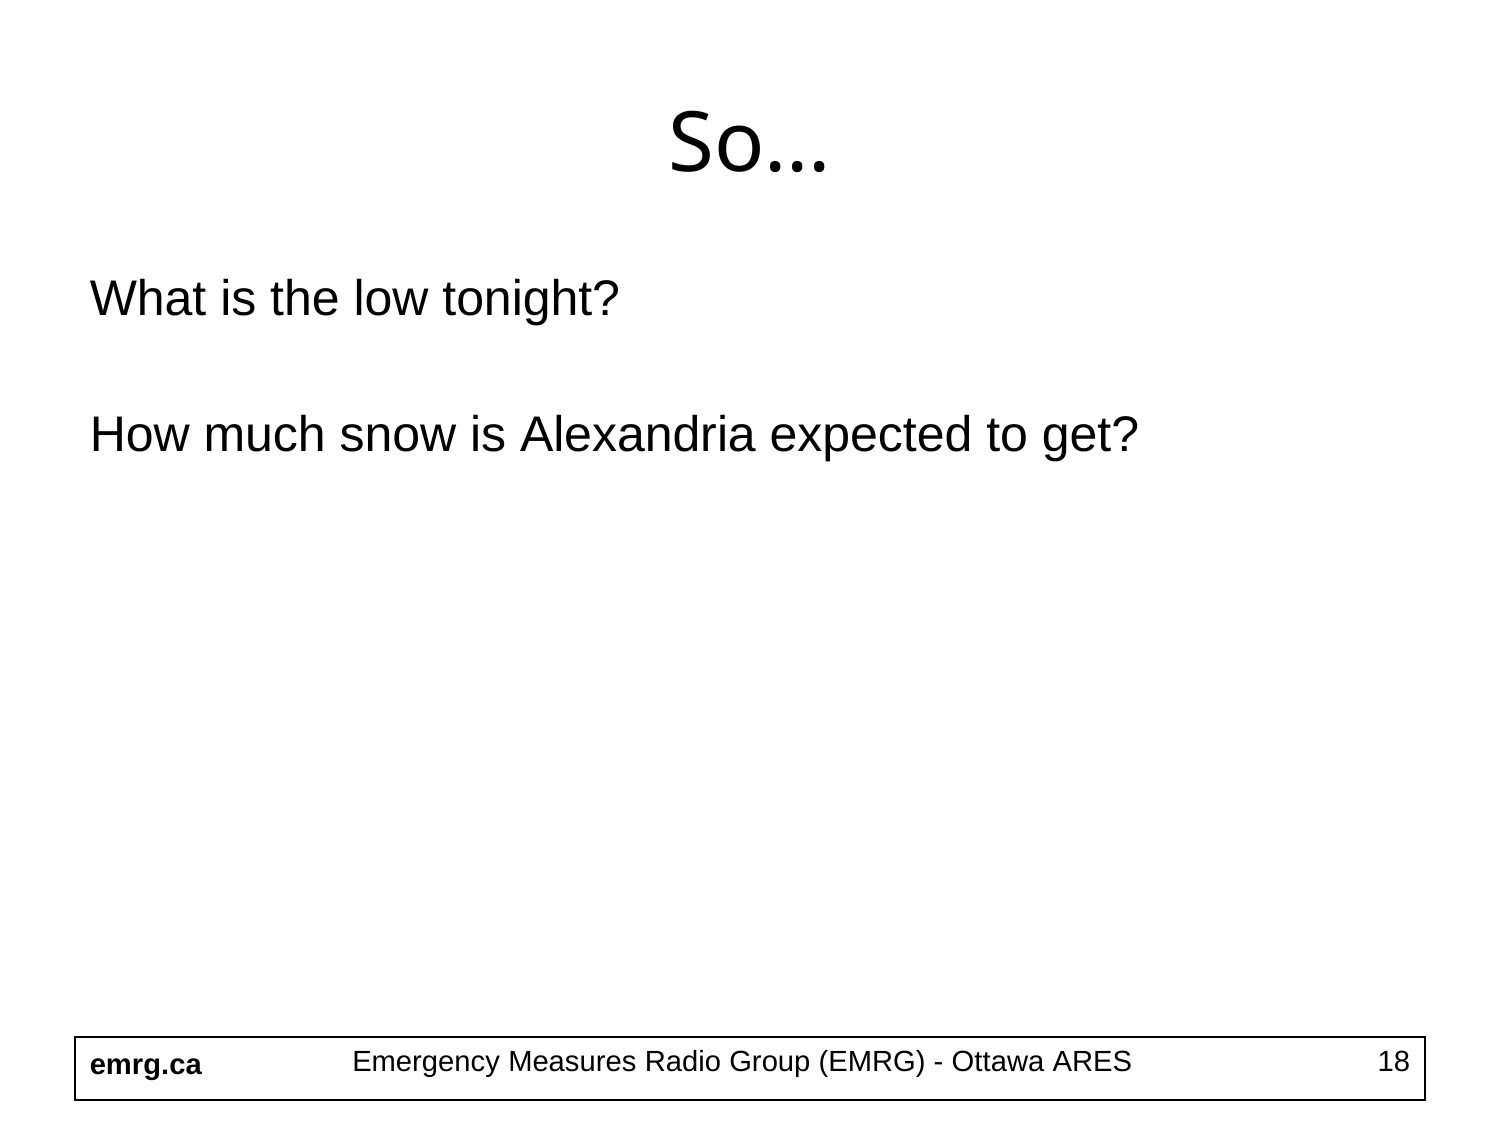

# So...
What is the low tonight?
How much snow is Alexandria expected to get?
Emergency Measures Radio Group (EMRG) - Ottawa ARES
18